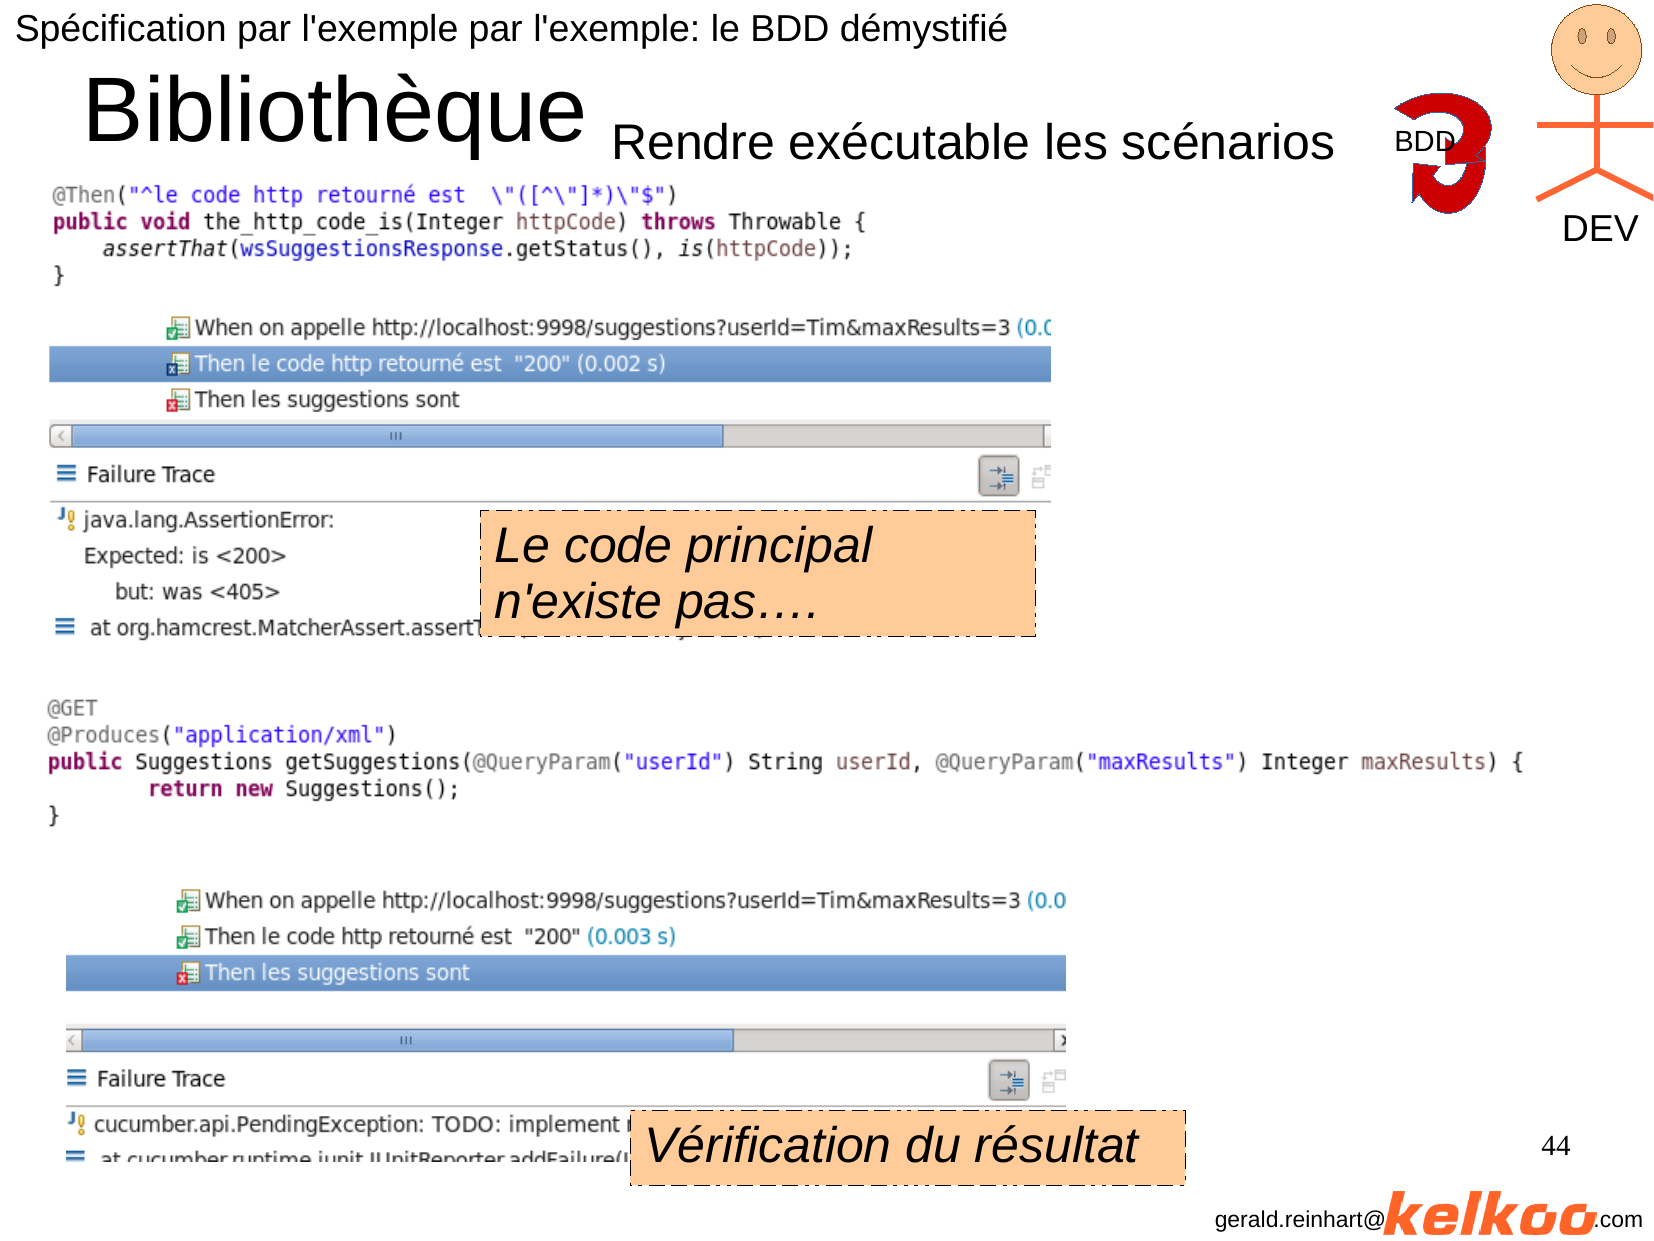

Spécification par l'exemple par l'exemple: le BDD démystifié
Bibliothèque
Rendre exécutable les scénarios
 DEV
BDD
Le code principal n'existe pas….
Vérification du résultat
44
 gerald.reinhart@ .com